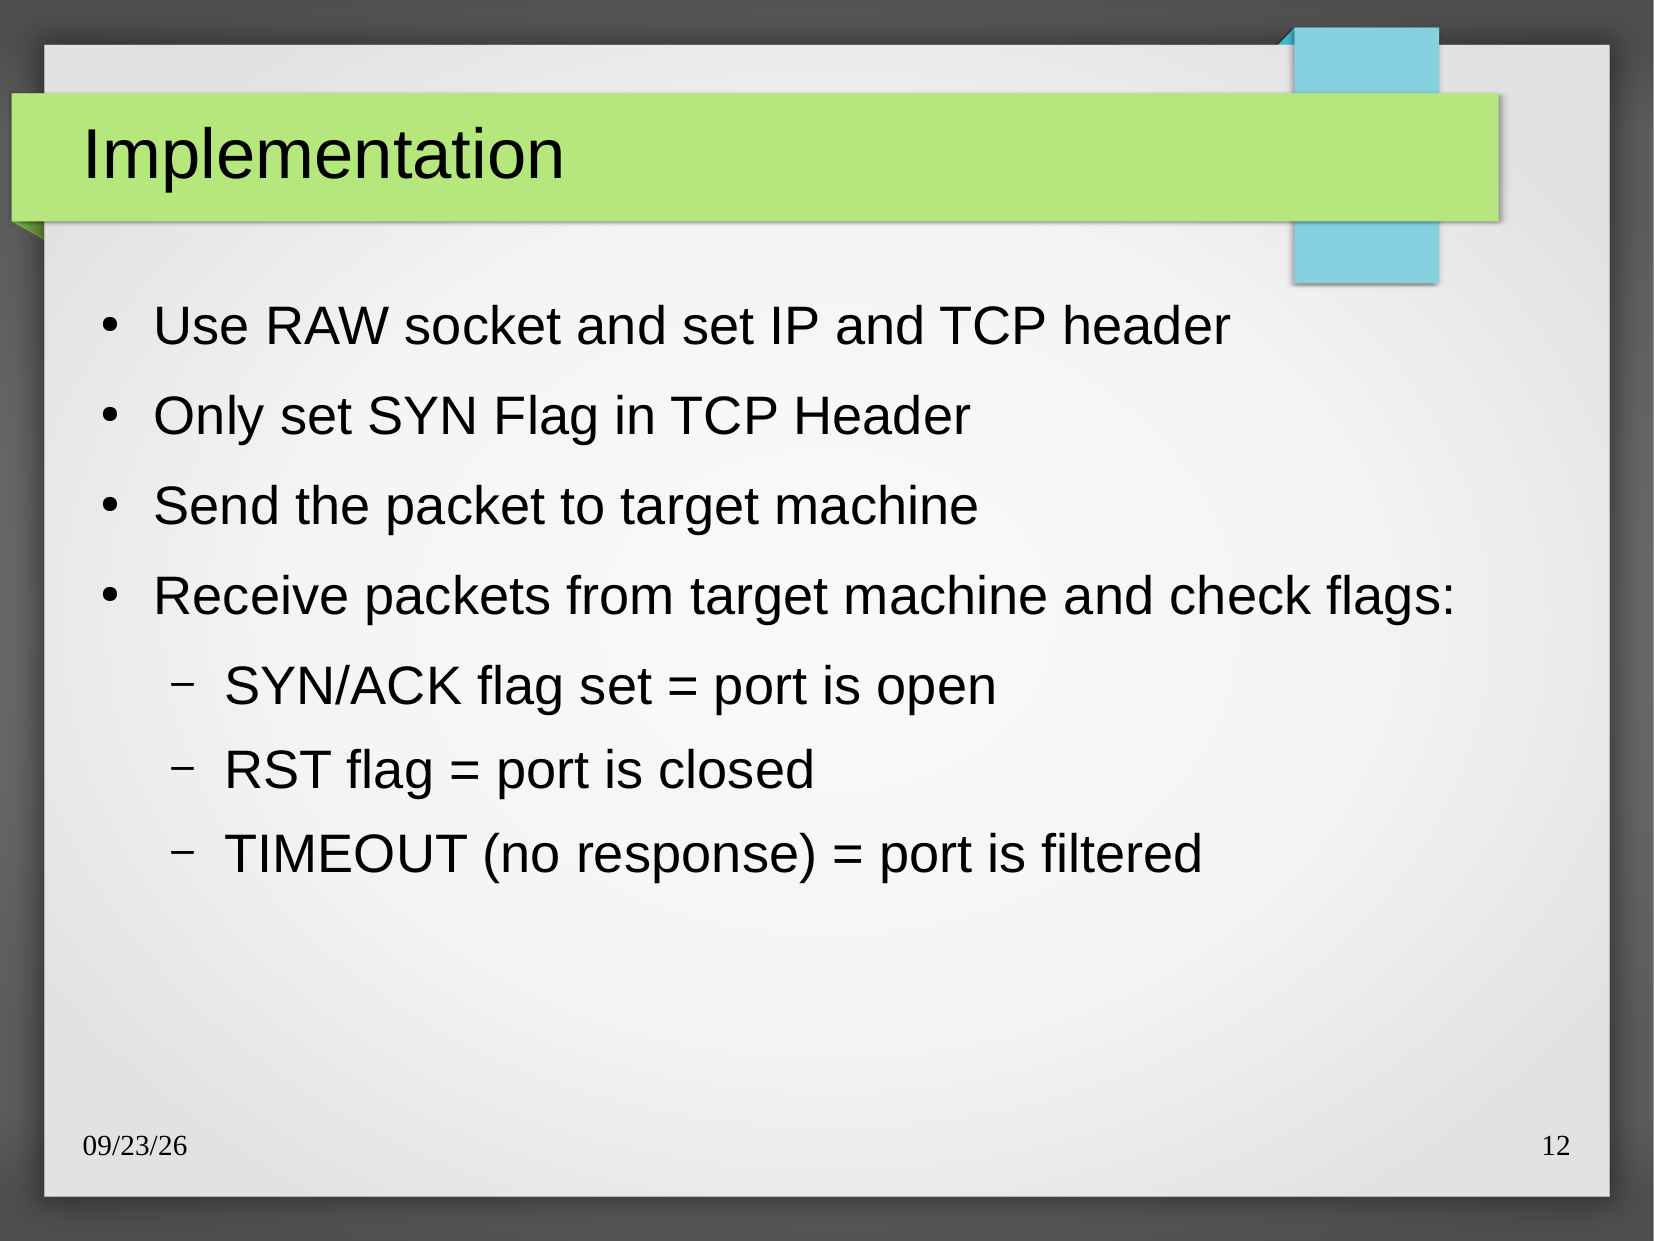

# Implementation
Use RAW socket and set IP and TCP header
Only set SYN Flag in TCP Header
Send the packet to target machine
Receive packets from target machine and check flags:
SYN/ACK flag set = port is open
RST flag = port is closed
TIMEOUT (no response) = port is filtered
12